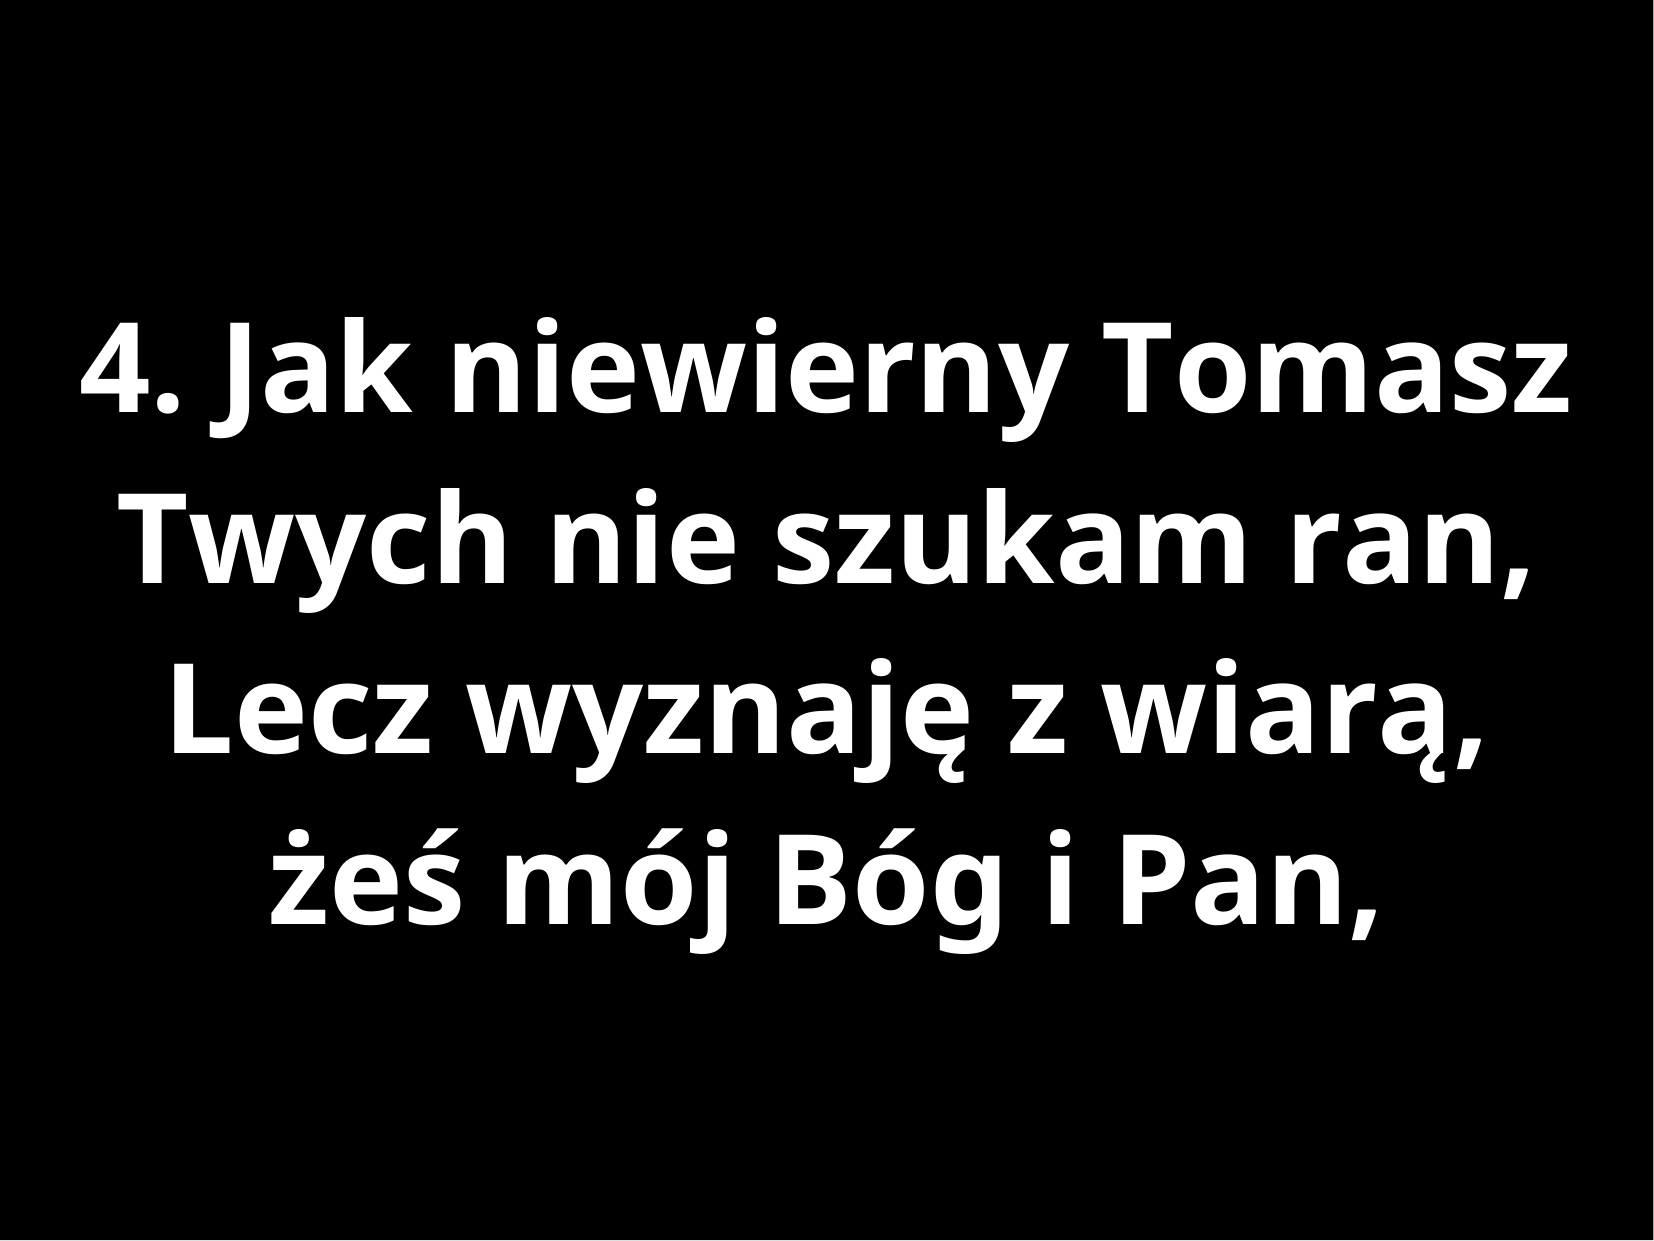

# 4. Jak niewierny Tomasz Twych nie szukam ran, Lecz wyznaję z wiarą, żeś mój Bóg i Pan,